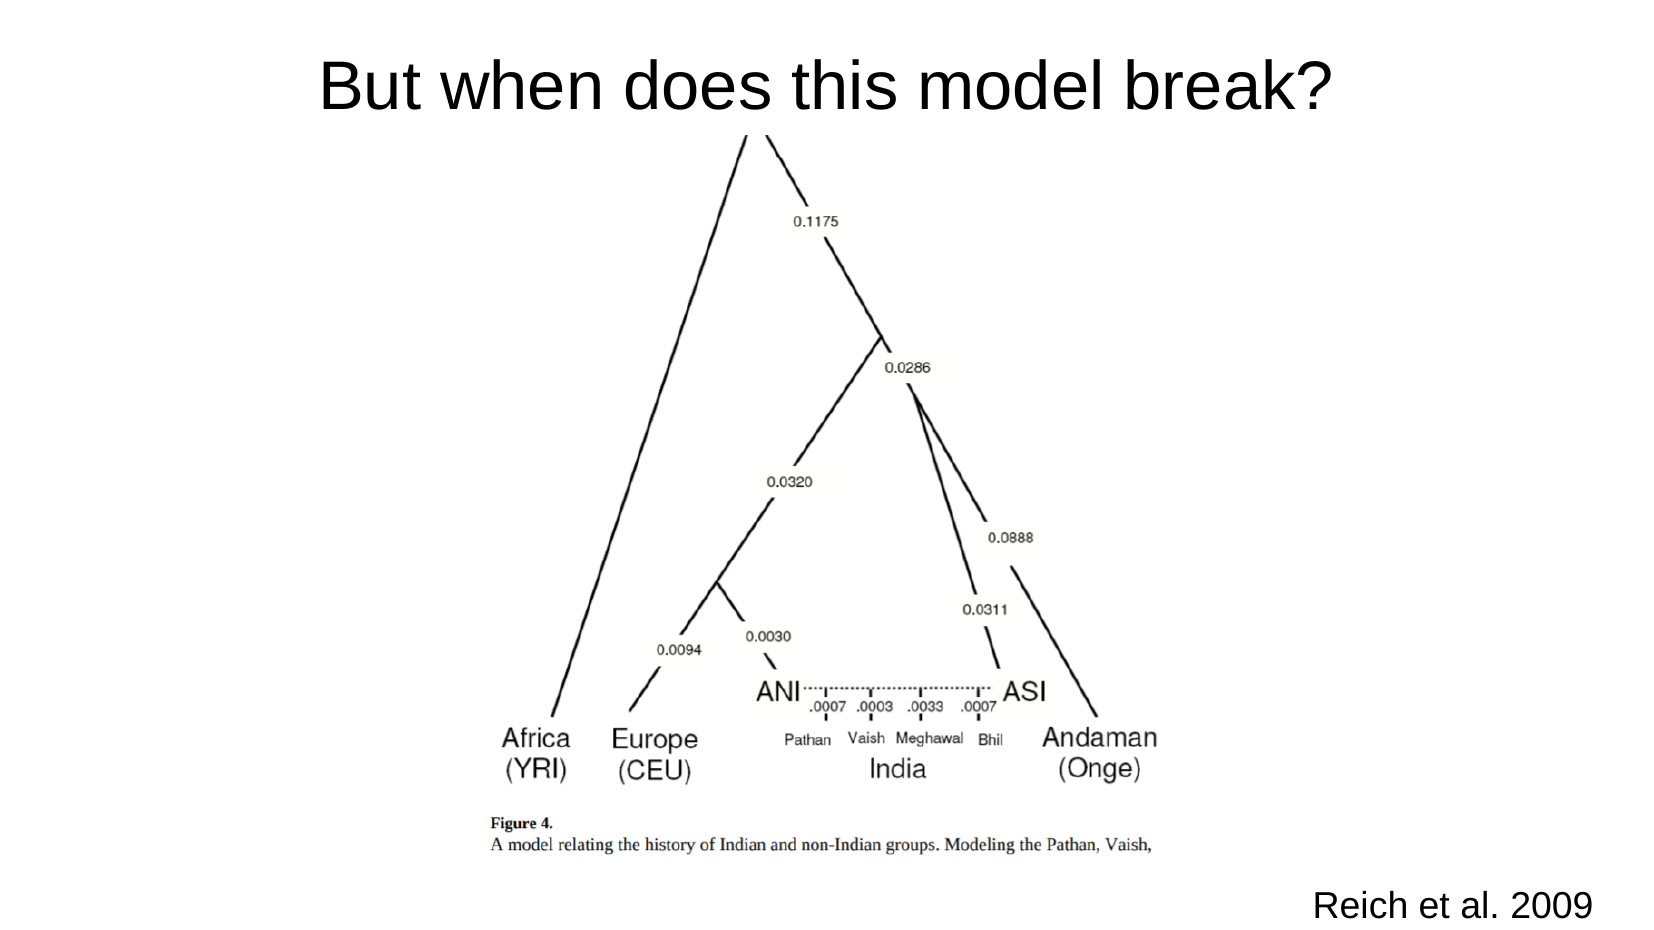

# But when does this model break?
Reich et al. 2009